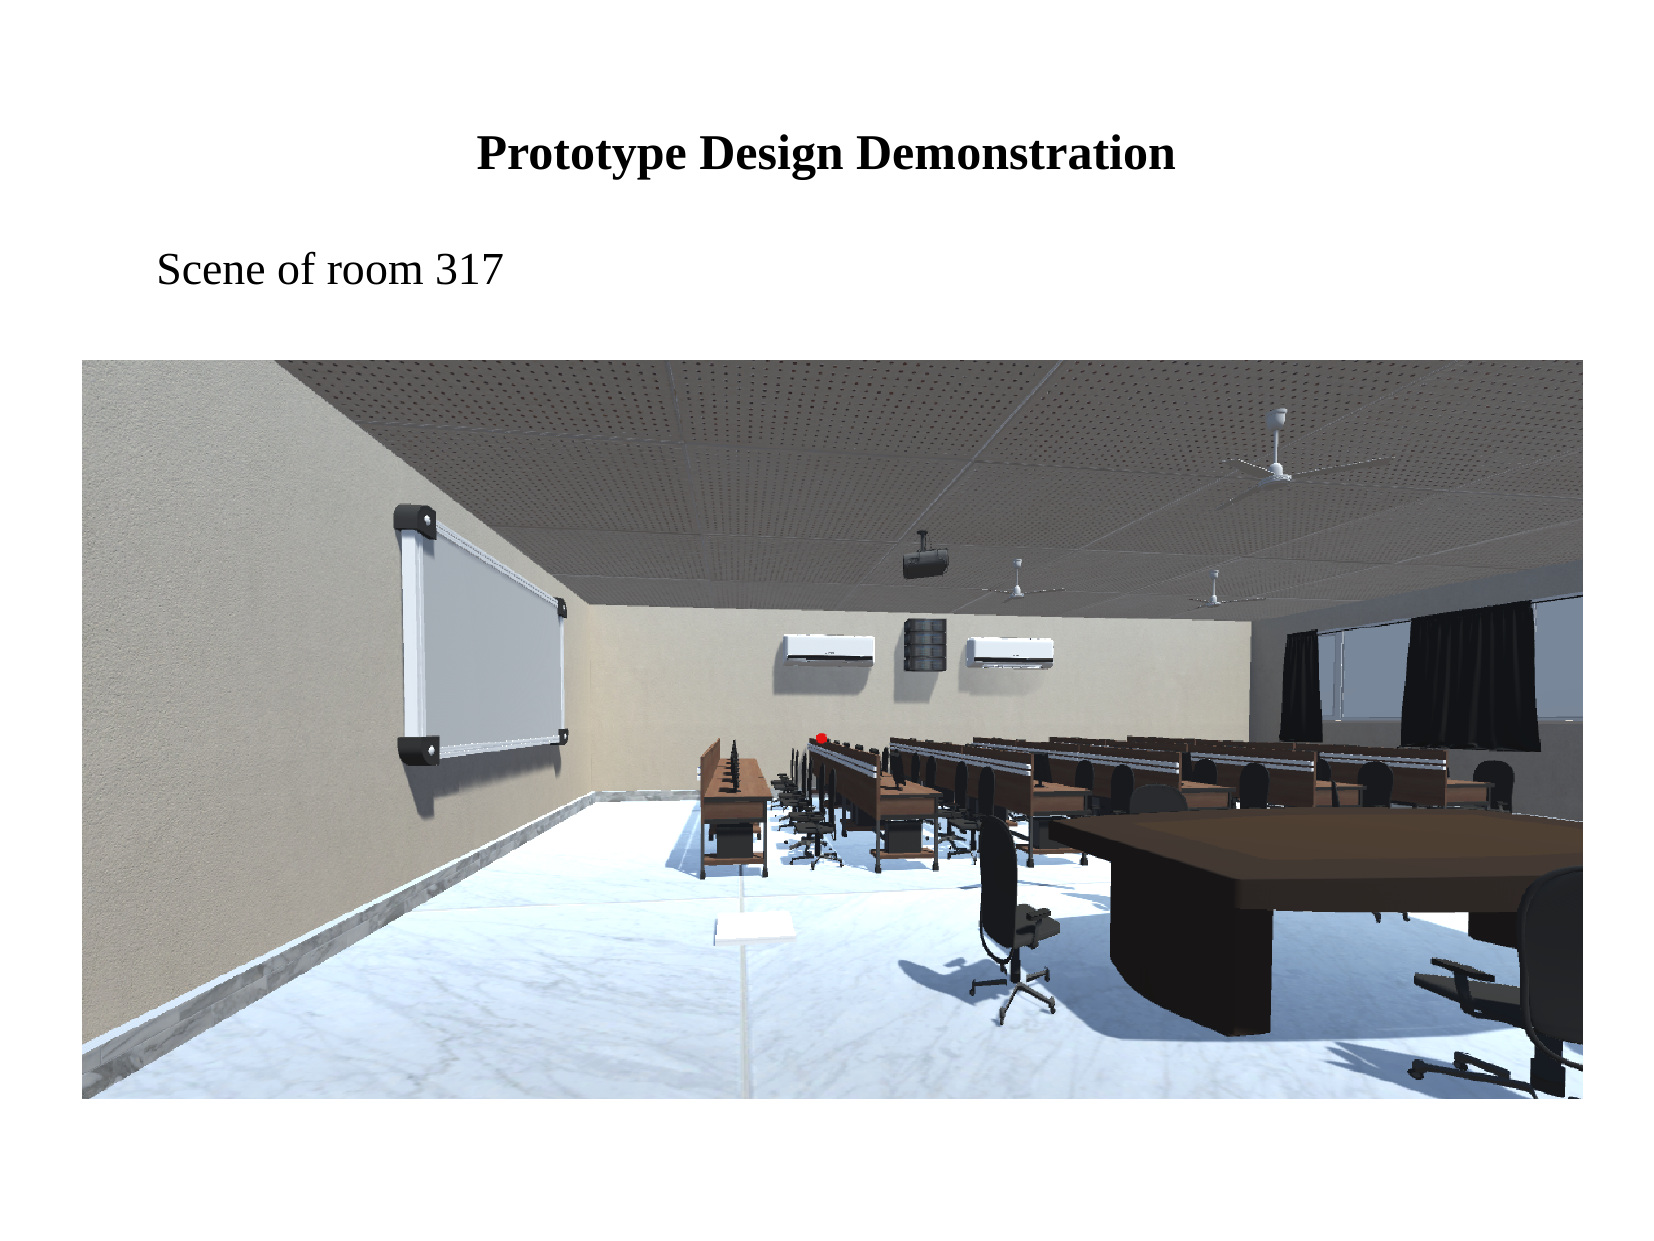

# Prototype Design Demonstration
Scene of room 317